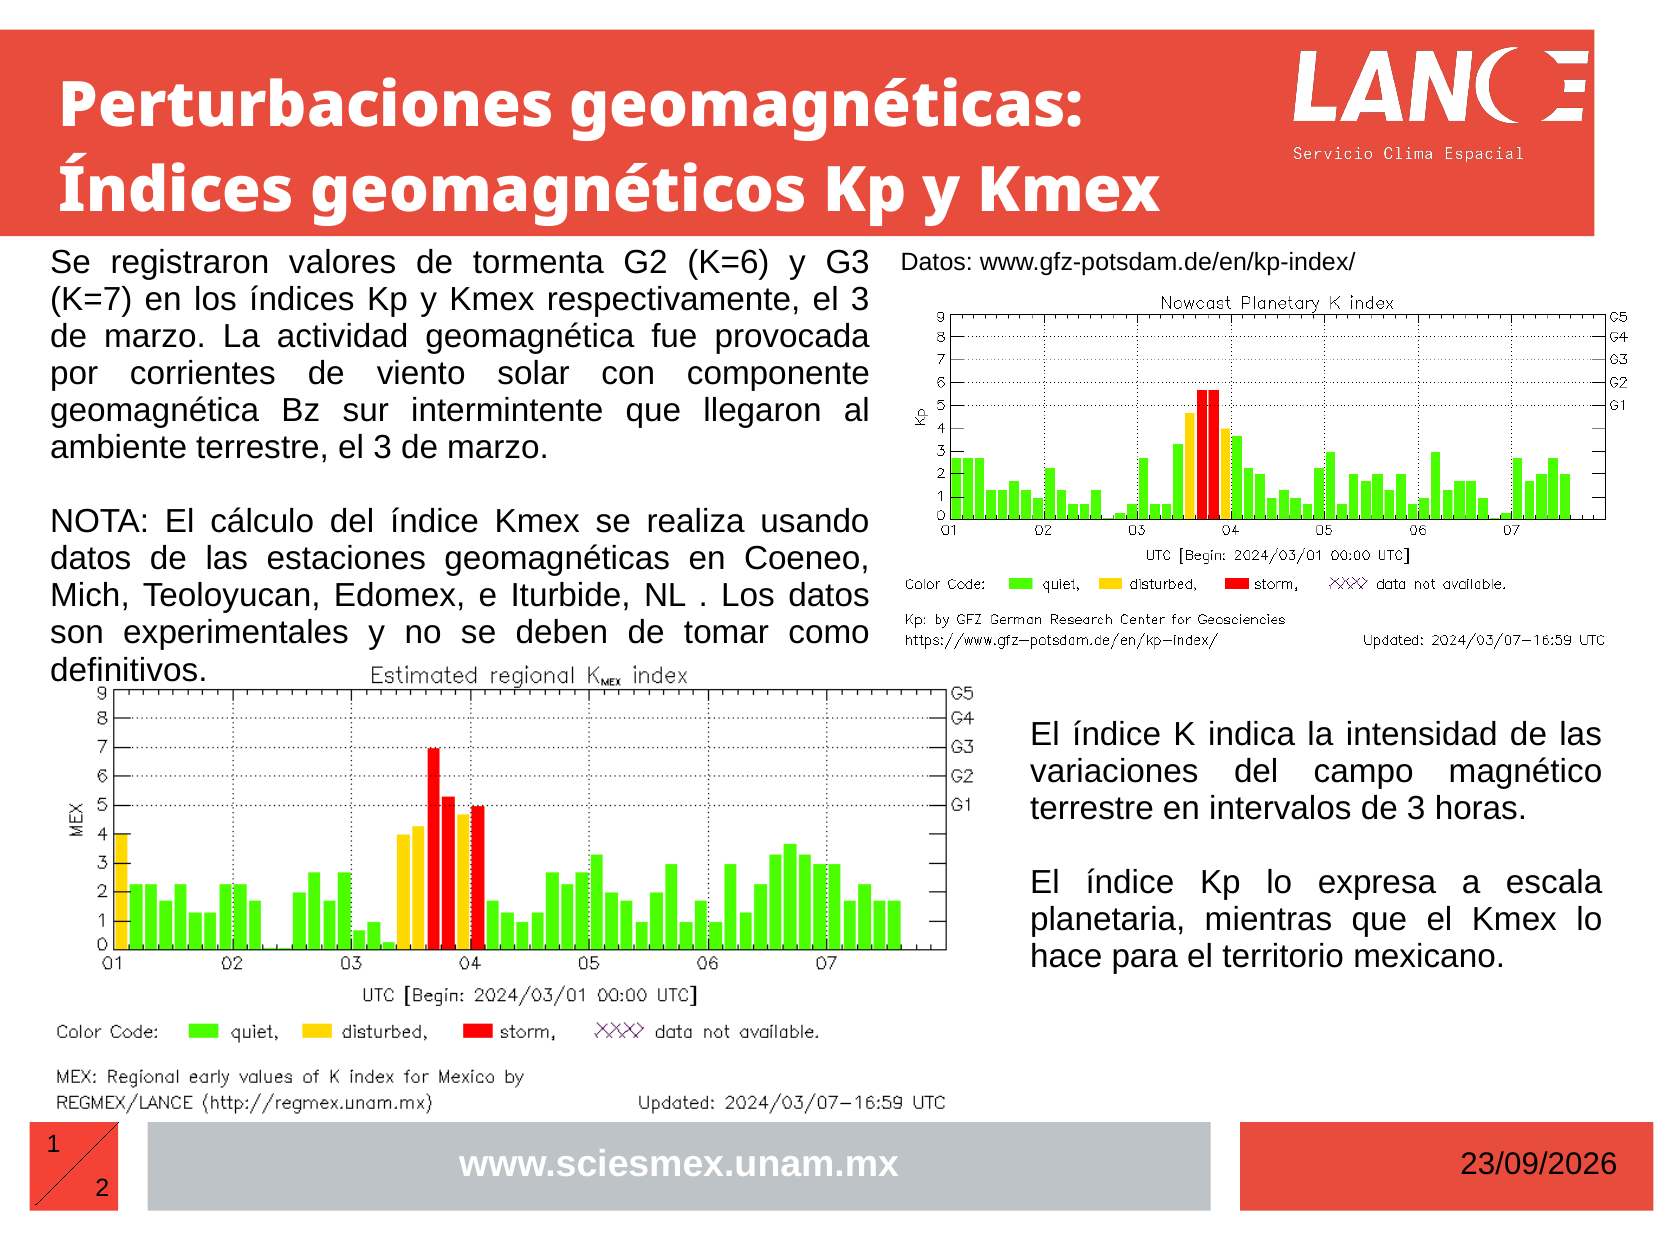

# Perturbaciones geomagnéticas: Índices geomagnéticos Kp y Kmex
Se registraron valores de tormenta G2 (K=6) y G3 (K=7) en los índices Kp y Kmex respectivamente, el 3 de marzo. La actividad geomagnética fue provocada por corrientes de viento solar con componente geomagnética Bz sur intermintente que llegaron al ambiente terrestre, el 3 de marzo.
NOTA: El cálculo del índice Kmex se realiza usando datos de las estaciones geomagnéticas en Coeneo, Mich, Teoloyucan, Edomex, e Iturbide, NL . Los datos son experimentales y no se deben de tomar como definitivos.
Datos: www.gfz-potsdam.de/en/kp-index/
El índice K indica la intensidad de las variaciones del campo magnético terrestre en intervalos de 3 horas.
El índice Kp lo expresa a escala planetaria, mientras que el Kmex lo hace para el territorio mexicano.
www.sciesmex.unam.mx
2